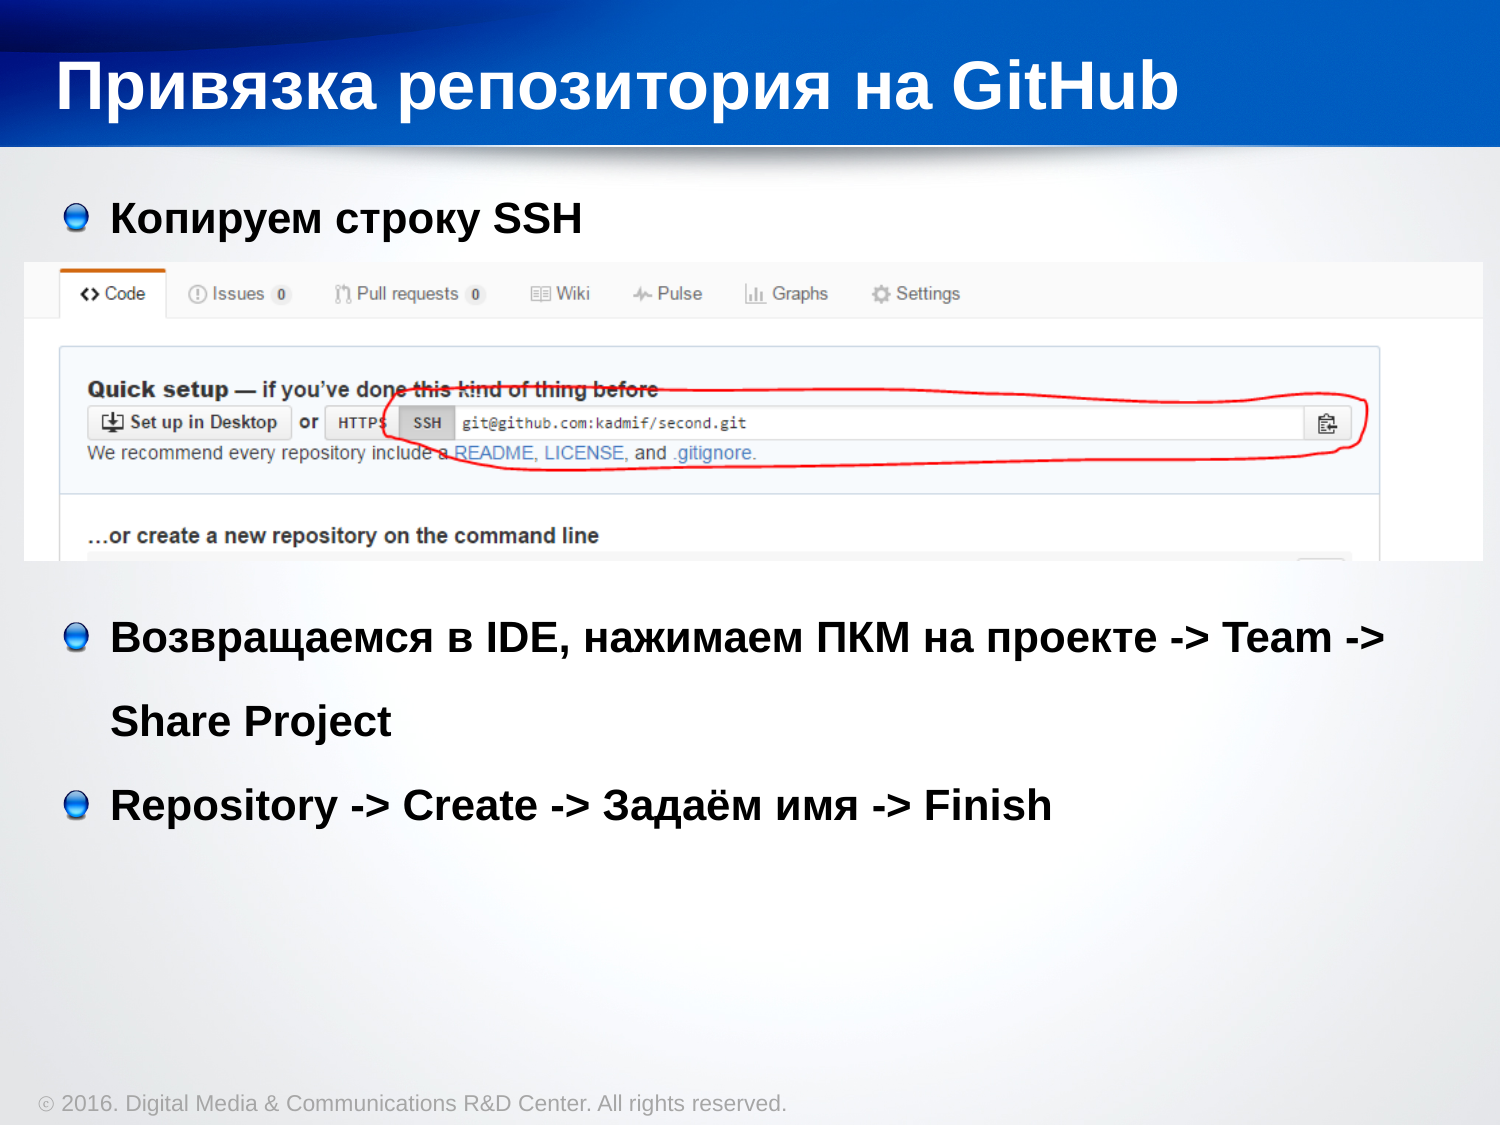

Привязка репозитория на GitHub
# Копируем строку SSH
Возвращаемся в IDE, нажимаем ПКМ на проекте -> Team -> Share Project
Repository -> Create -> Задаём имя -> Finish